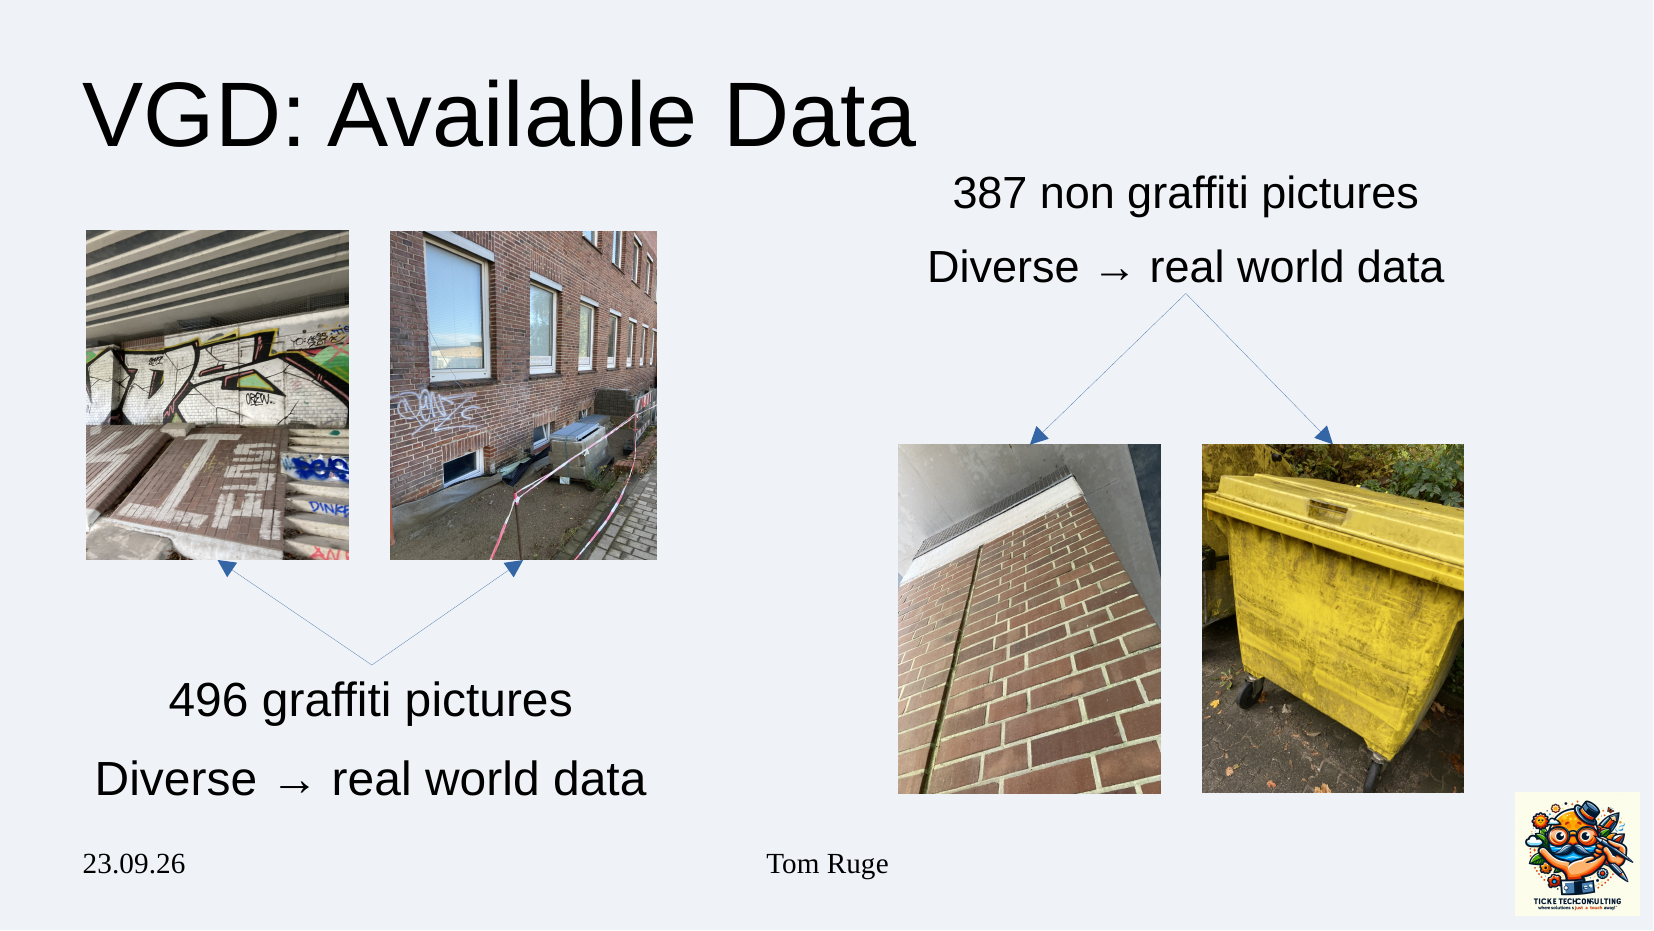

# VGD: Available Data
387 non graffiti pictures
Diverse → real world data
496 graffiti pictures
Diverse → real world data